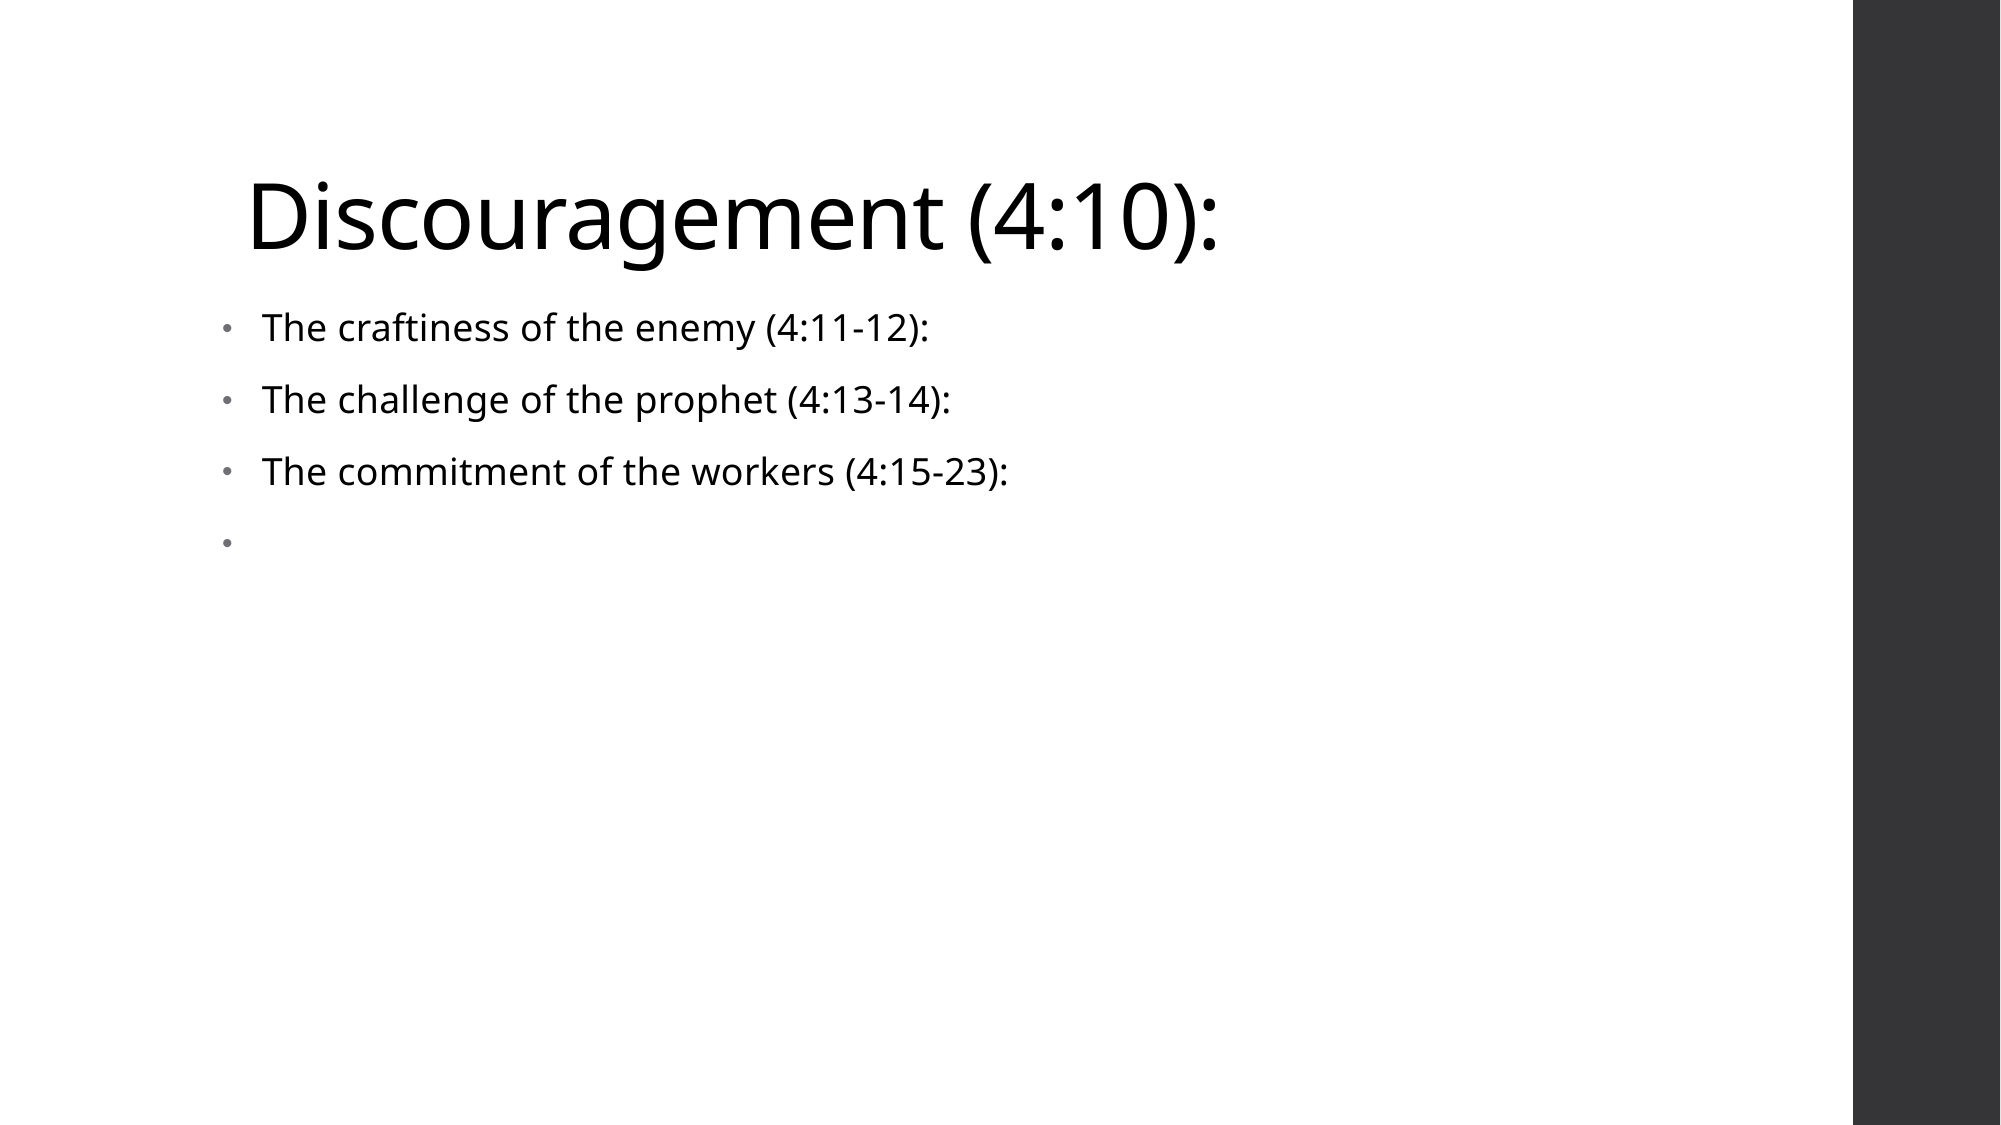

# Discouragement (4:10):
 The craftiness of the enemy (4:11-12):
 The challenge of the prophet (4:13-14):
 The commitment of the workers (4:15-23):